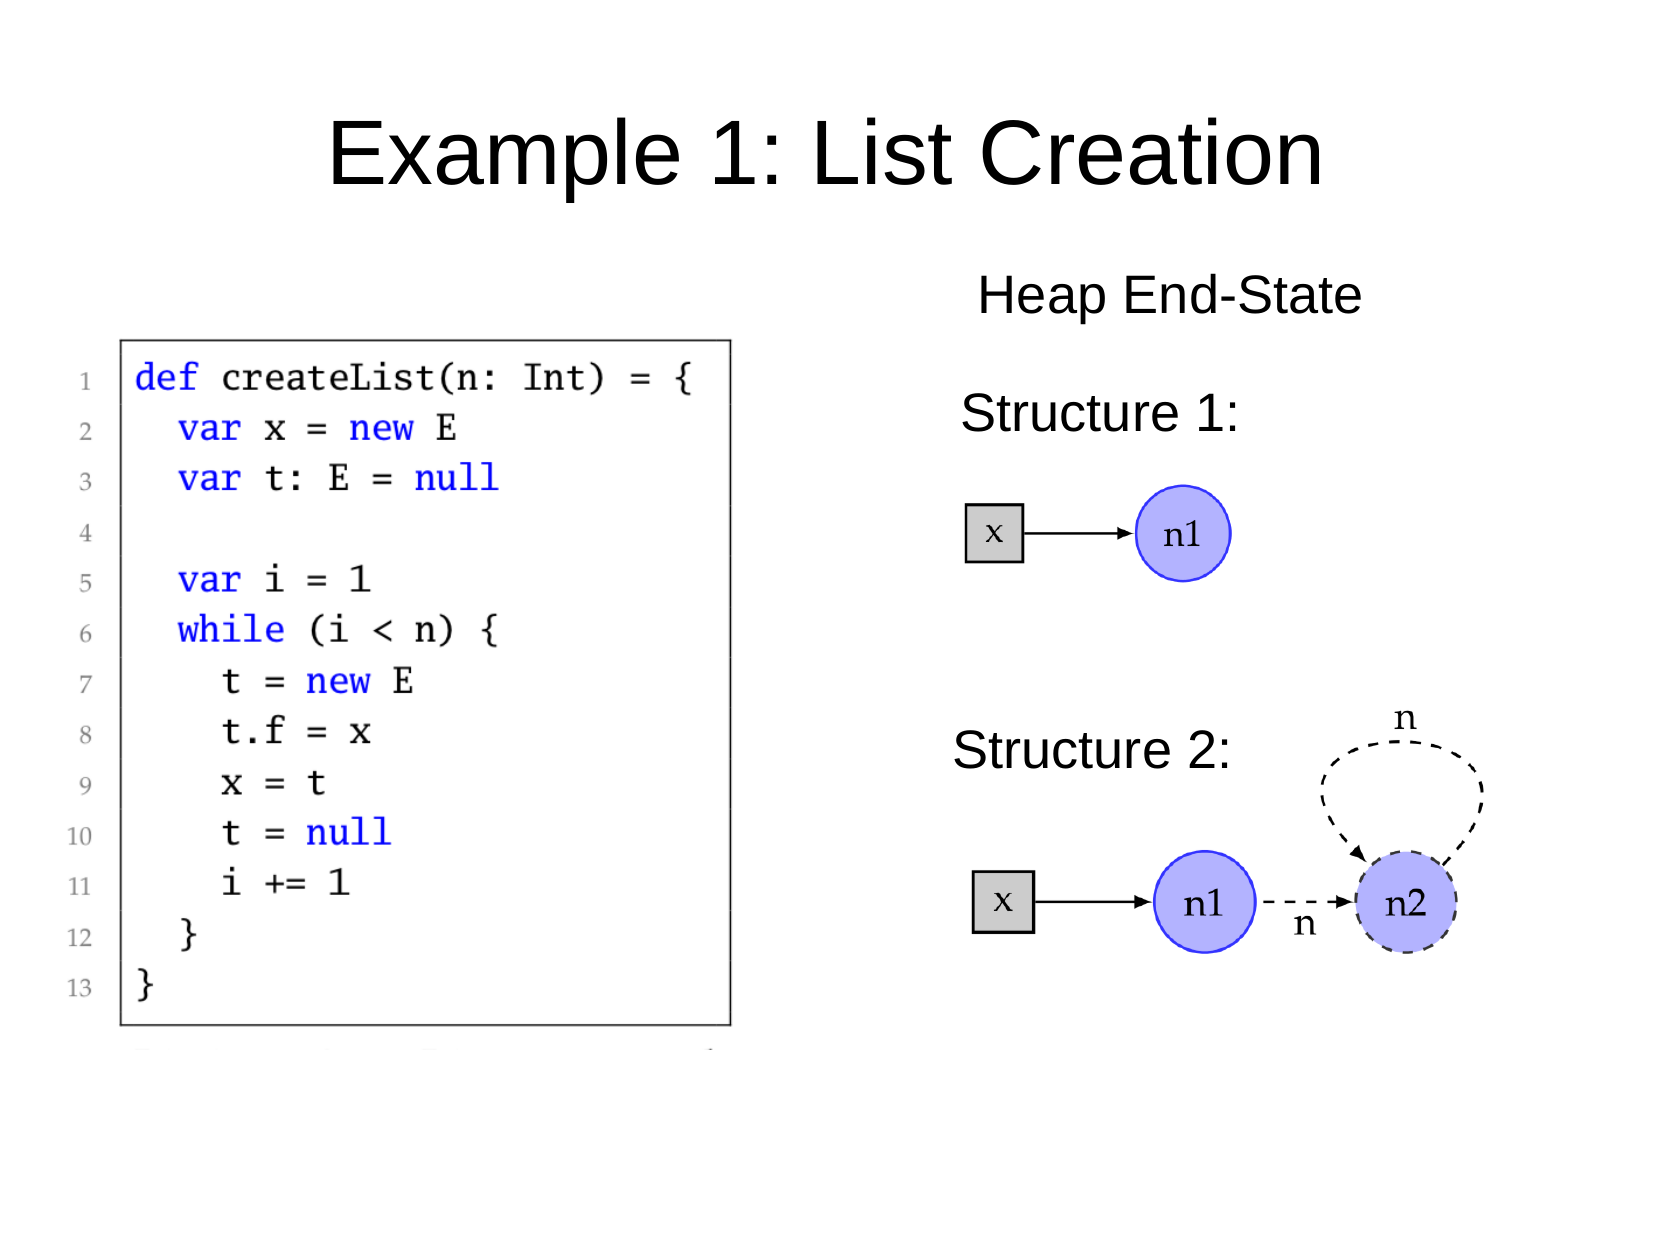

# Example 1: List Creation
Heap End-State
Structure 1:
Structure 2: